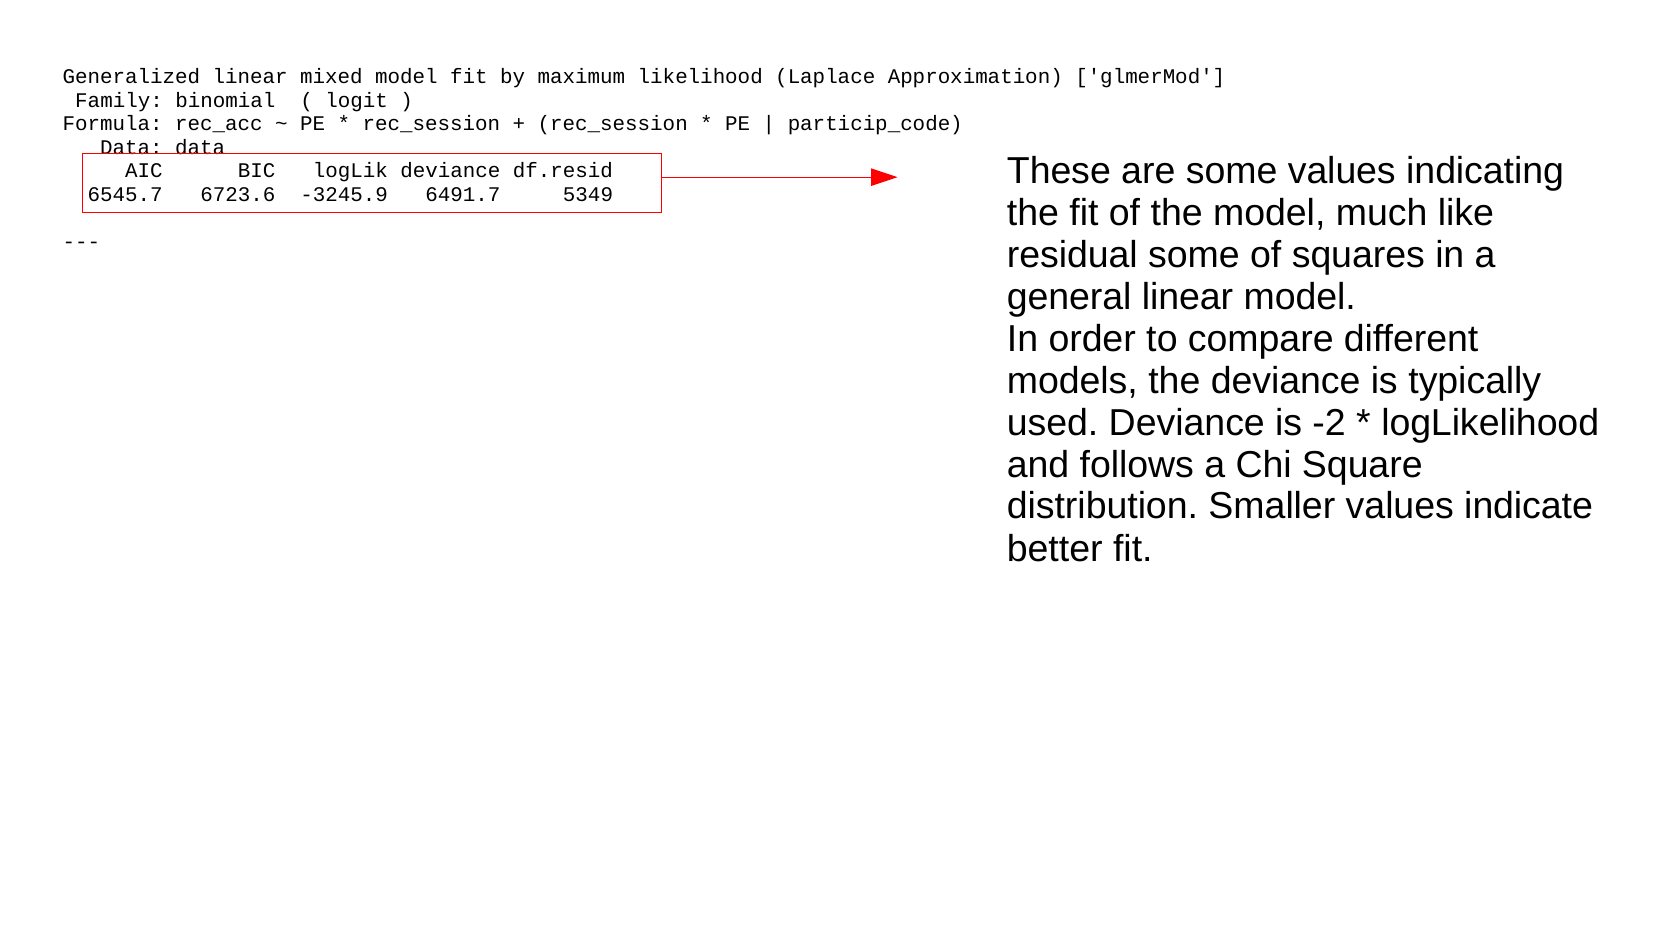

Generalized linear mixed model fit by maximum likelihood (Laplace Approximation) ['glmerMod']
 Family: binomial ( logit )
Formula: rec_acc ~ PE * rec_session + (rec_session * PE | particip_code)
 Data: data
 AIC BIC logLik deviance df.resid
 6545.7 6723.6 -3245.9 6491.7 5349
---
These are some values indicating the fit of the model, much like residual some of squares in a general linear model.
In order to compare different models, the deviance is typically used. Deviance is -2 * logLikelihood and follows a Chi Square distribution. Smaller values indicate better fit.